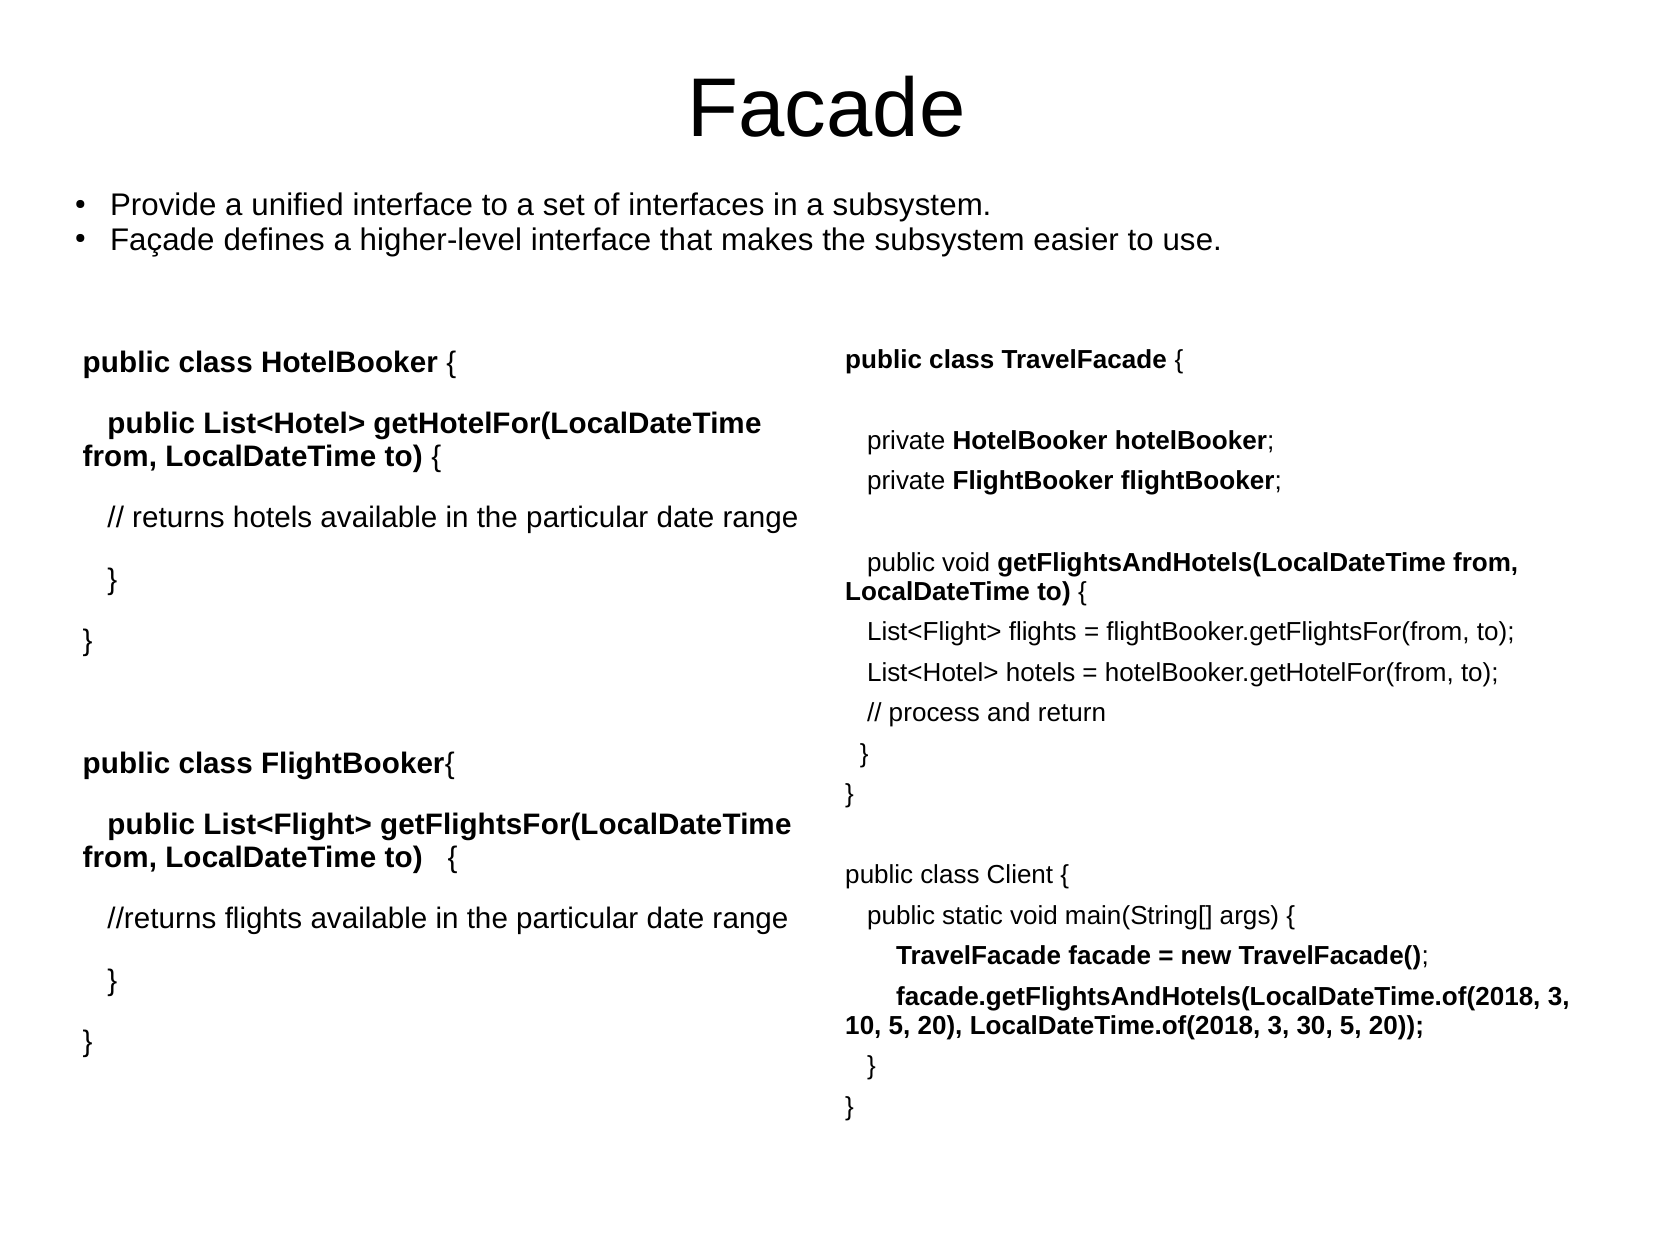

# Facade
Provide a unified interface to a set of interfaces in a subsystem.
Façade defines a higher-level interface that makes the subsystem easier to use.
public class HotelBooker {
 public List<Hotel> getHotelFor(LocalDateTime from, LocalDateTime to) {
 // returns hotels available in the particular date range
 }
}
public class FlightBooker{
 public List<Flight> getFlightsFor(LocalDateTime from, LocalDateTime to) {
 //returns flights available in the particular date range
 }
}
public class TravelFacade {
 private HotelBooker hotelBooker;
 private FlightBooker flightBooker;
 public void getFlightsAndHotels(LocalDateTime from, LocalDateTime to) {
 List<Flight> flights = flightBooker.getFlightsFor(from, to);
 List<Hotel> hotels = hotelBooker.getHotelFor(from, to);
 // process and return
 }
}
public class Client {
 public static void main(String[] args) {
 TravelFacade facade = new TravelFacade();
 facade.getFlightsAndHotels(LocalDateTime.of(2018, 3, 10, 5, 20), LocalDateTime.of(2018, 3, 30, 5, 20));
 }
}